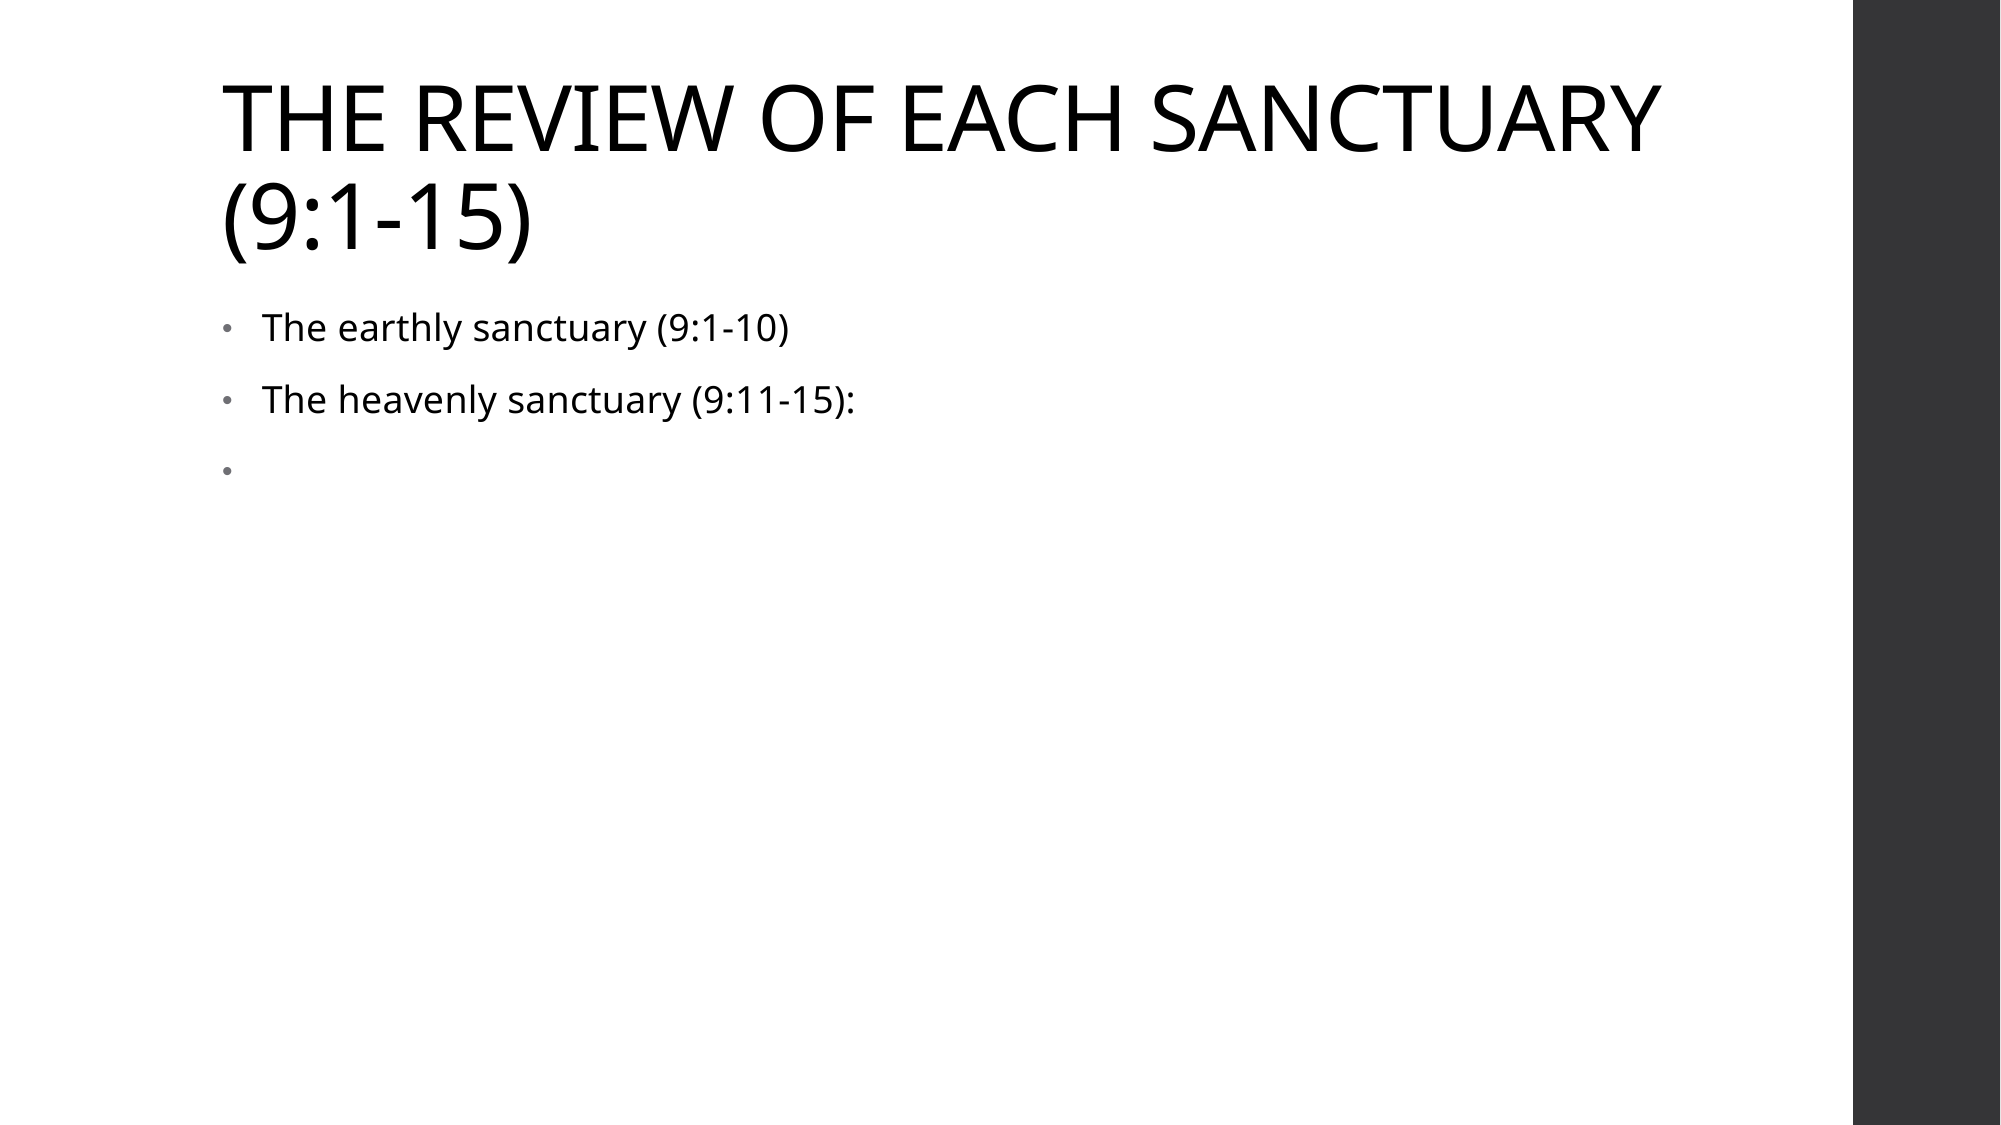

# THE REVIEW OF EACH SANCTUARY (9:1-15)
 The earthly sanctuary (9:1-10)
 The heavenly sanctuary (9:11-15):